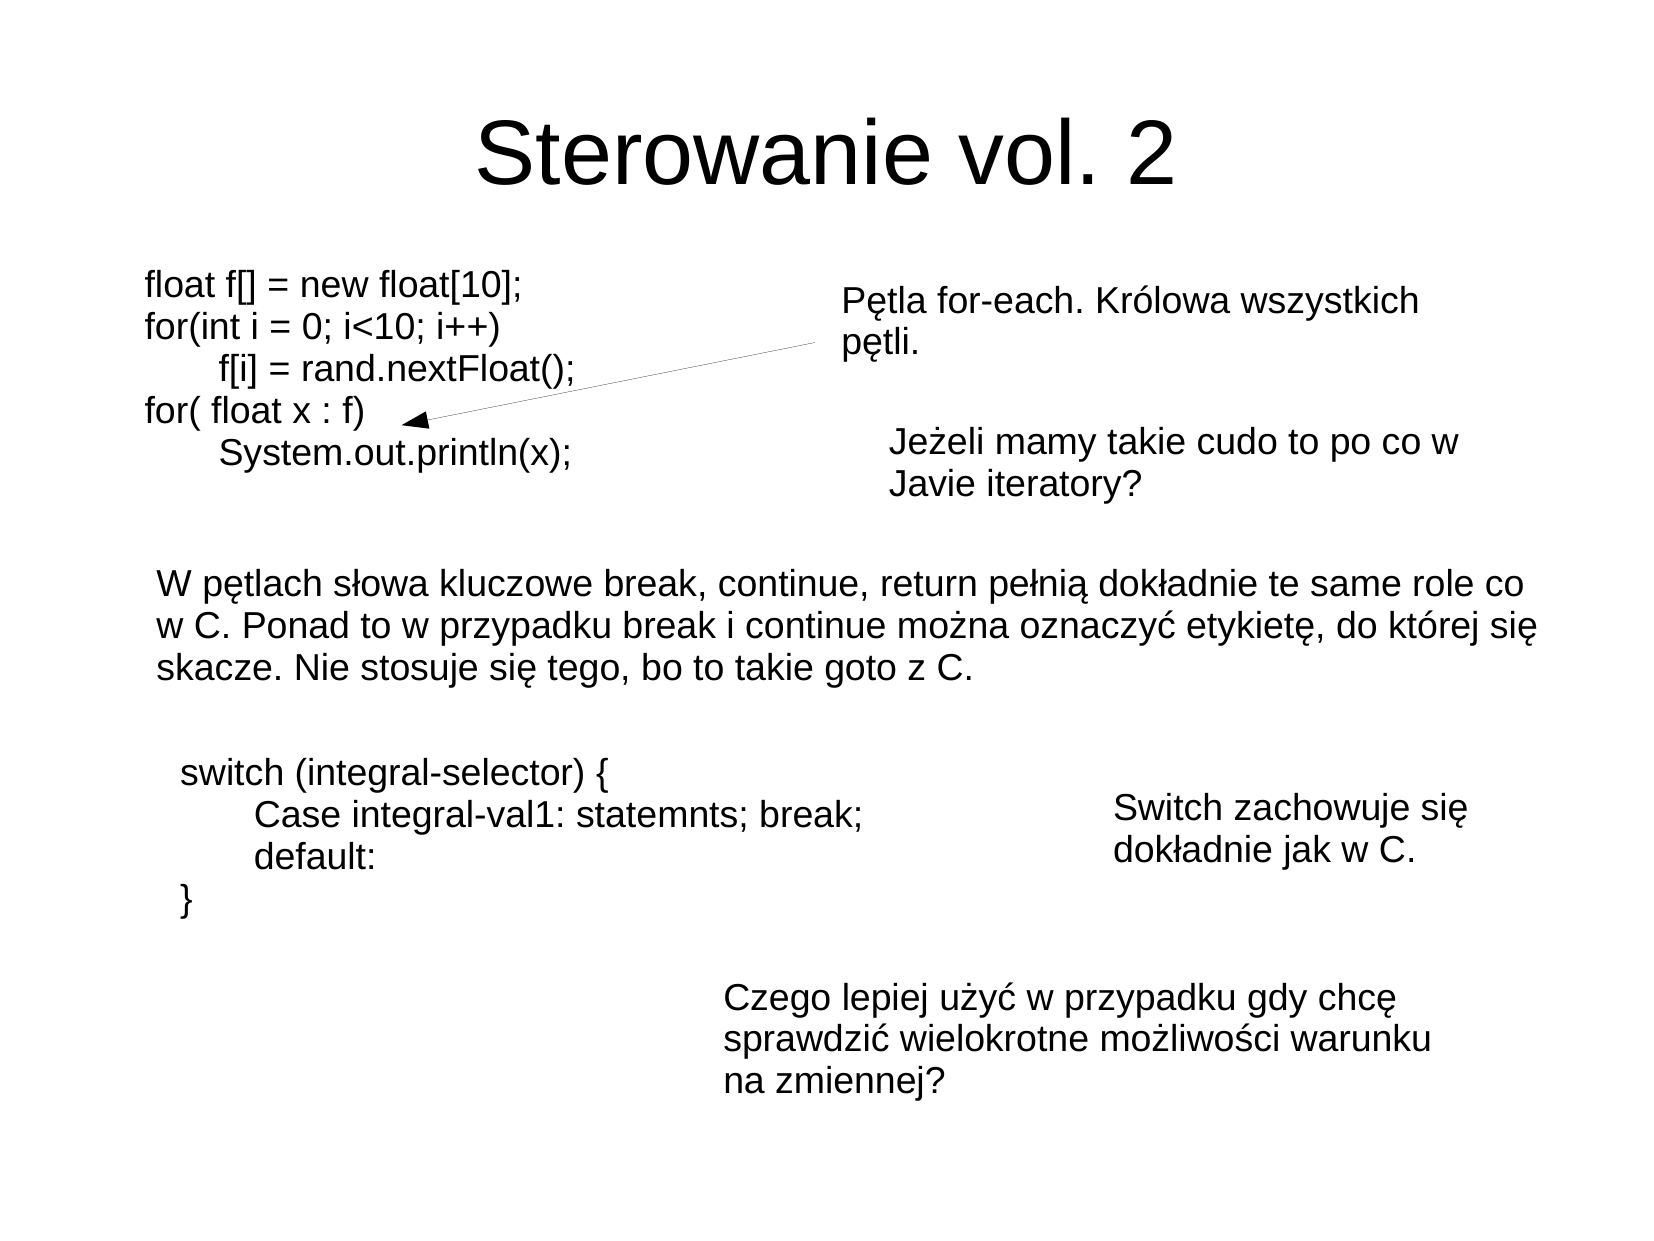

# Sterowanie vol. 2
float f[] = new float[10];
for(int i = 0; i<10; i++)
	f[i] = rand.nextFloat();
for( float x : f)
	System.out.println(x);
Pętla for-each. Królowa wszystkich pętli.
Jeżeli mamy takie cudo to po co w
Javie iteratory?
W pętlach słowa kluczowe break, continue, return pełnią dokładnie te same role co
w C. Ponad to w przypadku break i continue można oznaczyć etykietę, do której się
skacze. Nie stosuje się tego, bo to takie goto z C.
switch (integral-selector) {
	Case integral-val1: statemnts; break;
	default:
}
Switch zachowuje się dokładnie jak w C.
Czego lepiej użyć w przypadku gdy chcę sprawdzić wielokrotne możliwości warunku na zmiennej?